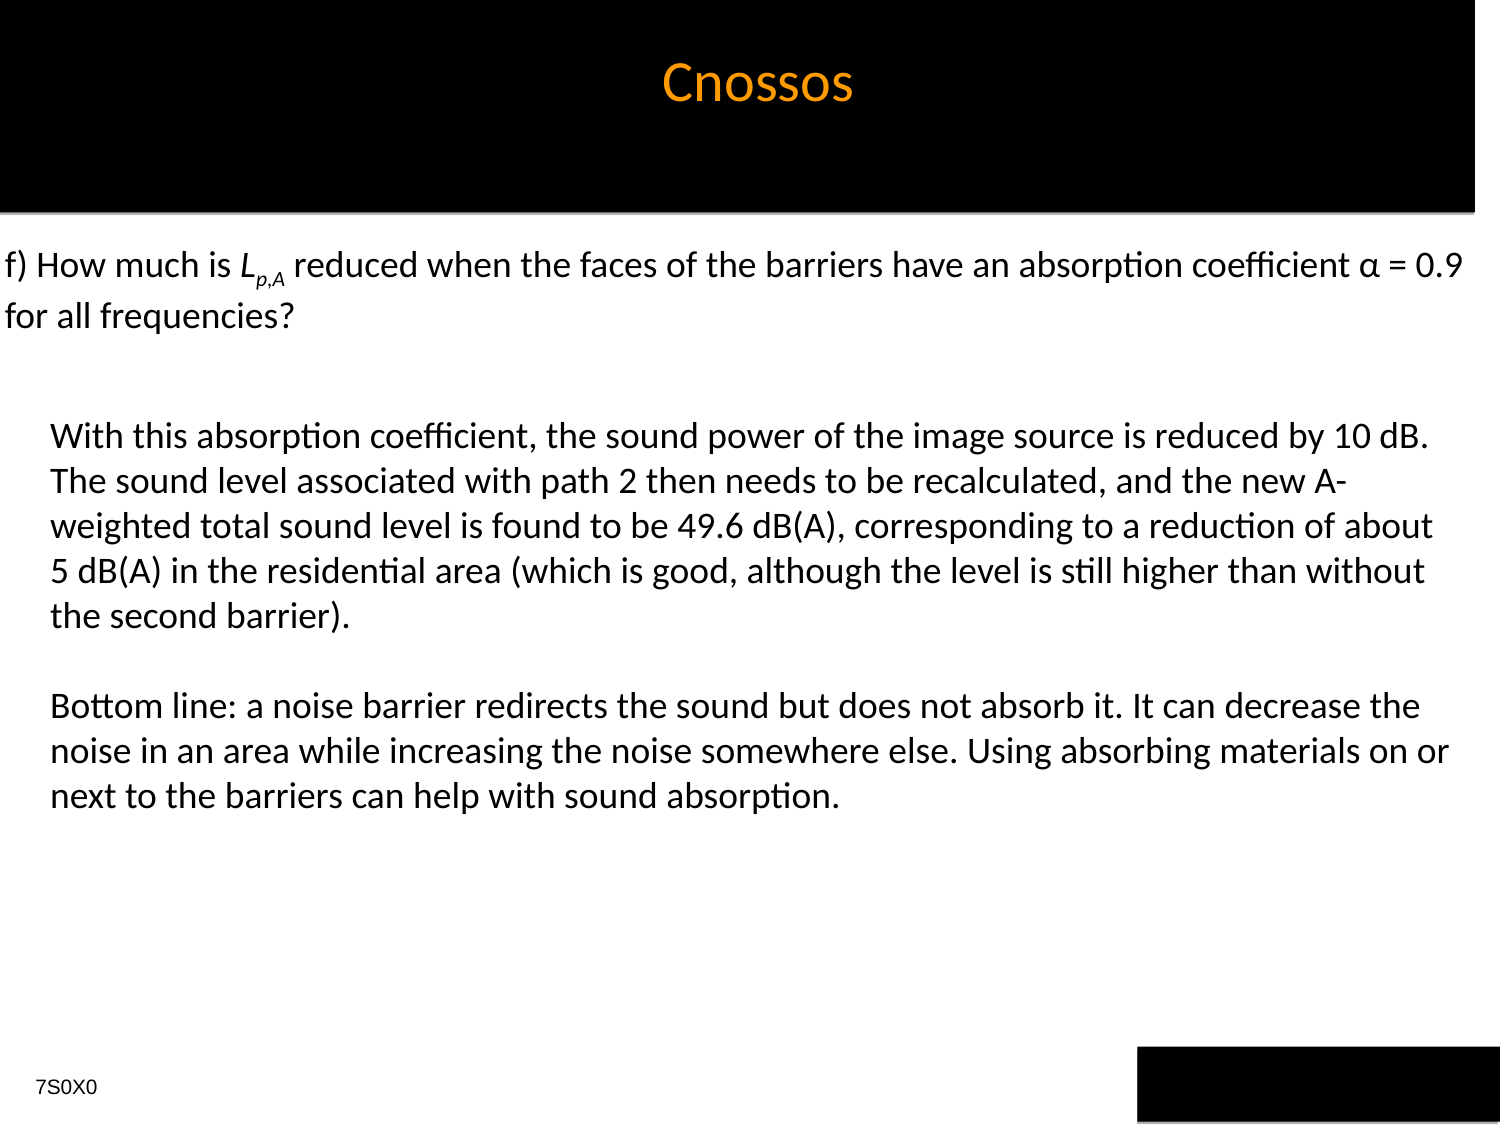

# Cnossos
f) How much is Lp,A reduced when the faces of the barriers have an absorption coefficient α = 0.9 for all frequencies?
With this absorption coefficient, the sound power of the image source is reduced by 10 dB. The sound level associated with path 2 then needs to be recalculated, and the new A-weighted total sound level is found to be 49.6 dB(A), corresponding to a reduction of about 5 dB(A) in the residential area (which is good, although the level is still higher than without the second barrier).
Bottom line: a noise barrier redirects the sound but does not absorb it. It can decrease the noise in an area while increasing the noise somewhere else. Using absorbing materials on or next to the barriers can help with sound absorption.
7S0X0
2017/02/09
PAGE